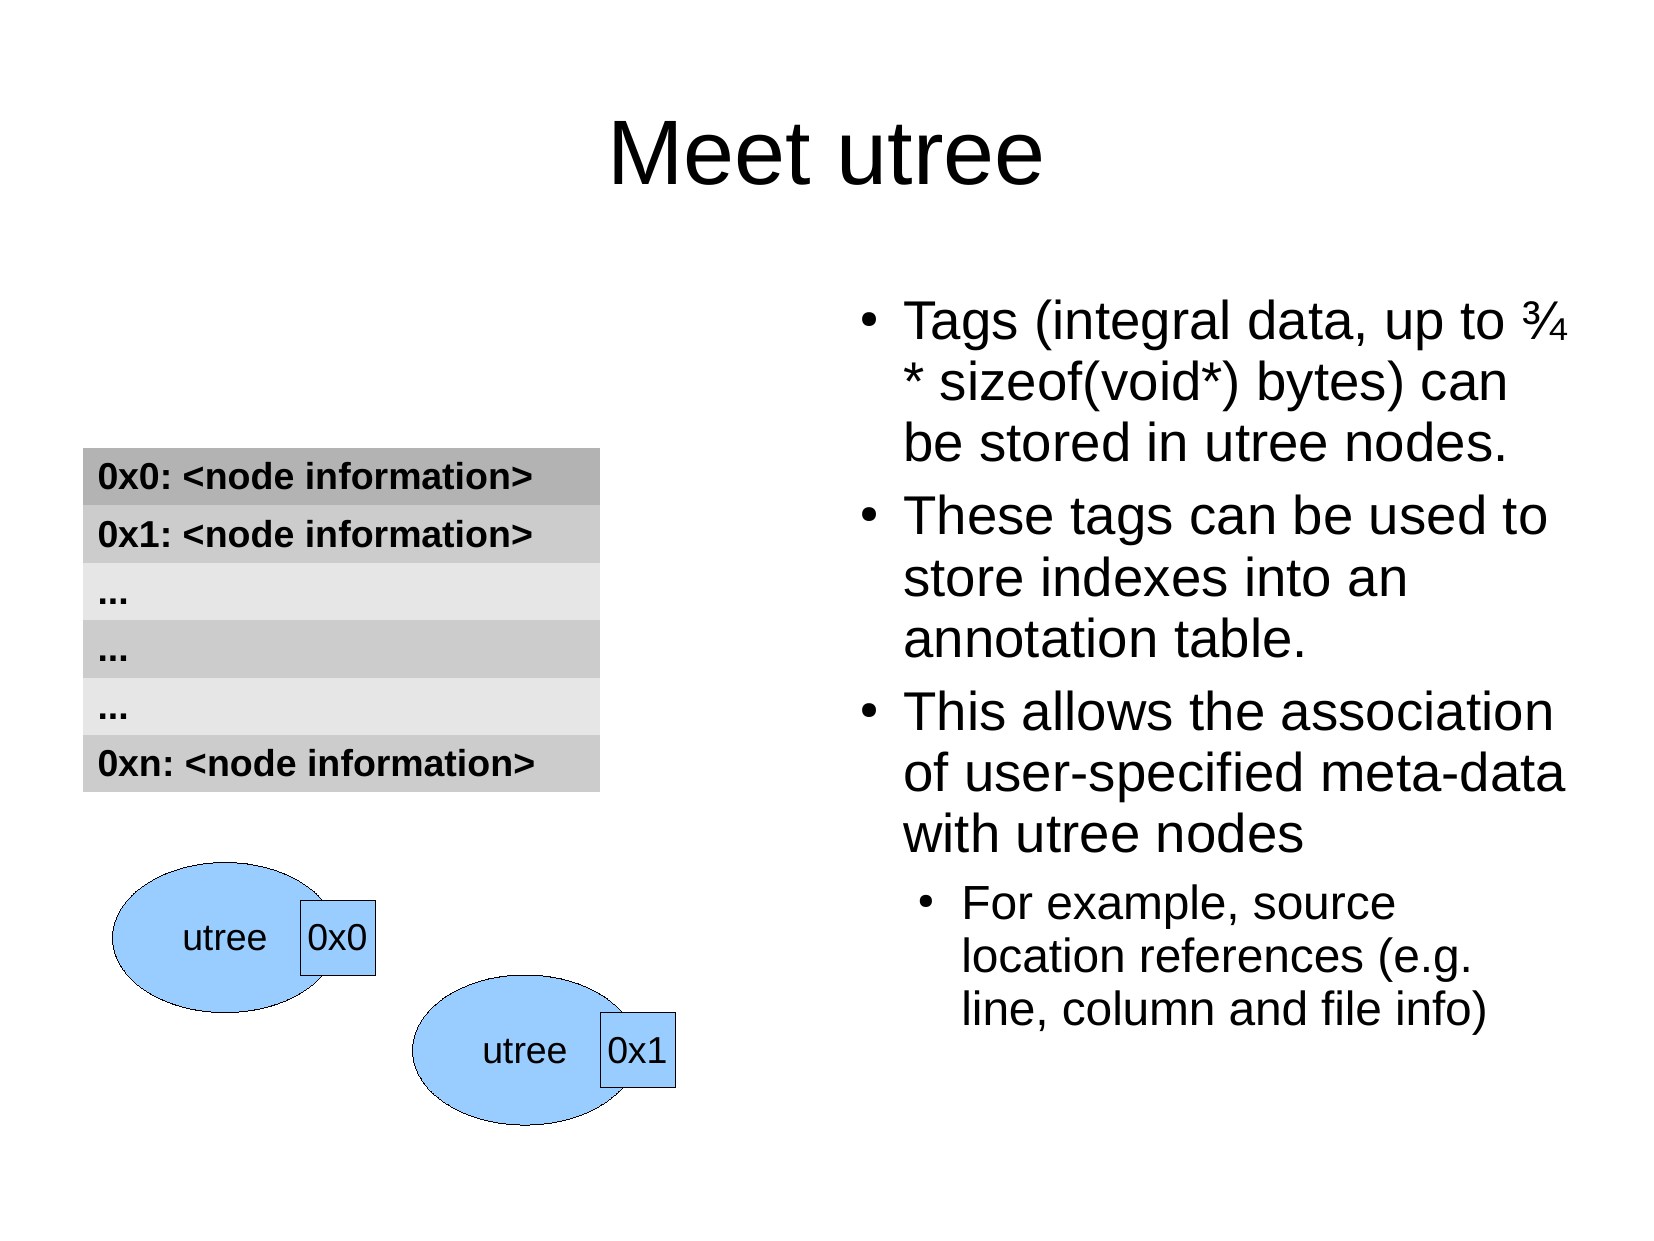

# Meet utree
Tags (integral data, up to ¾ * sizeof(void*) bytes) can be stored in utree nodes.
These tags can be used to store indexes into an annotation table.
This allows the association of user-specified meta-data with utree nodes
For example, source location references (e.g. line, column and file info)
| 0x0: <node information> |
| --- |
| 0x1: <node information> |
| ... |
| ... |
| ... |
| 0xn: <node information> |
utree
0x0
utree
0x1